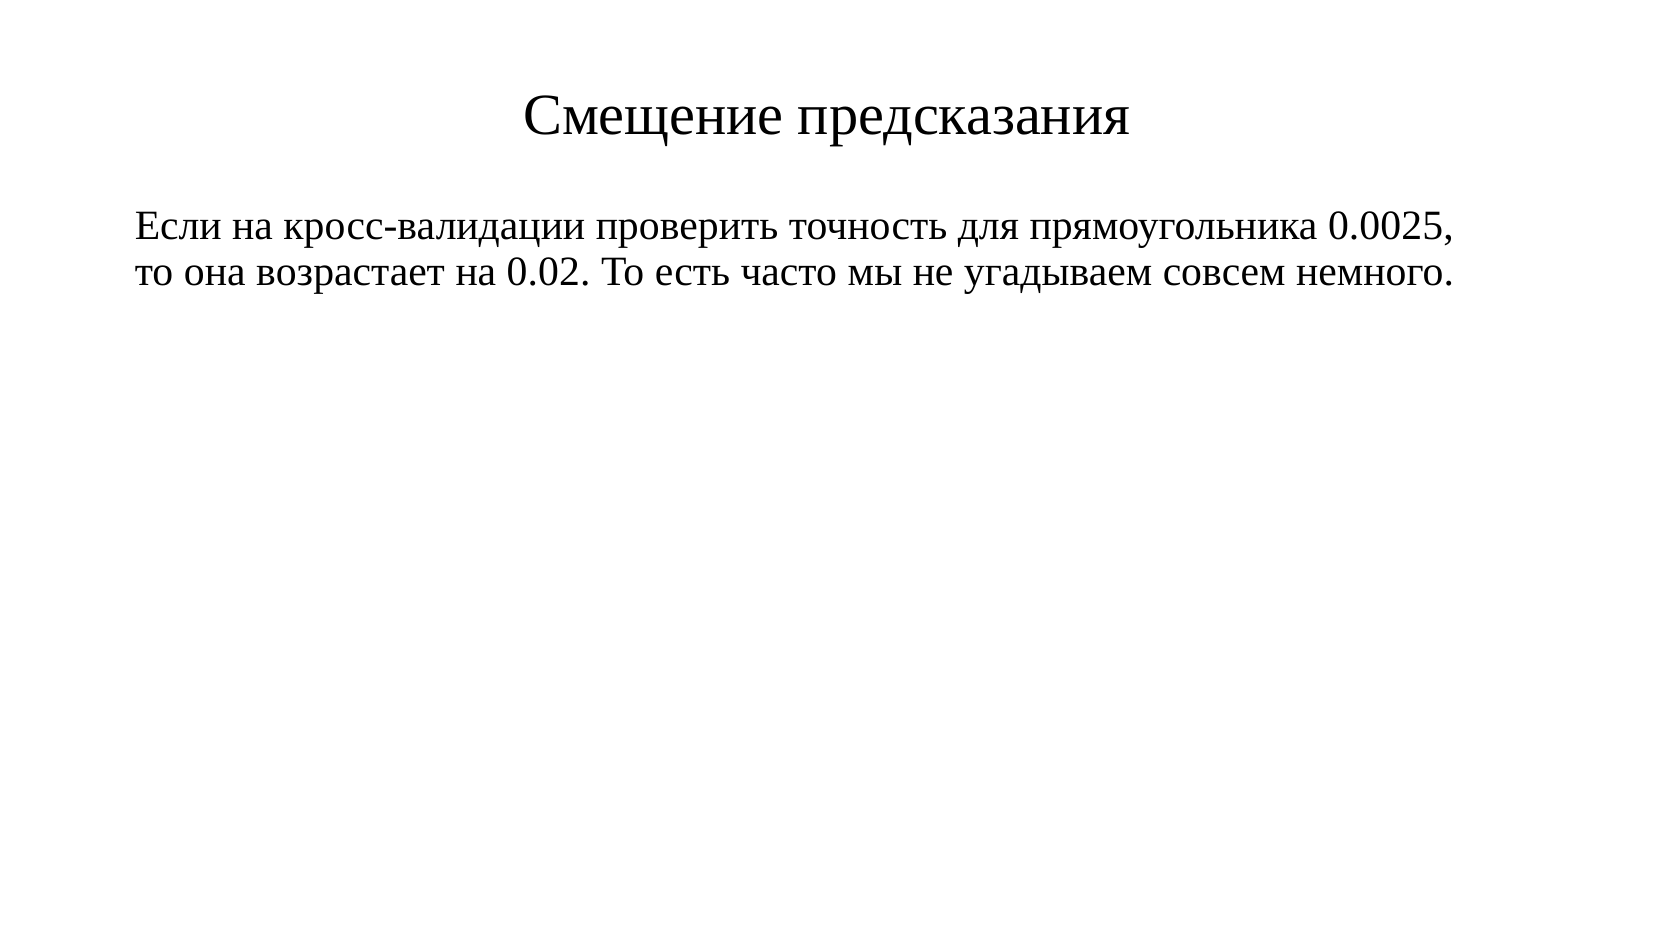

Смещение предсказания
Если на кросс-валидации проверить точность для прямоугольника 0.0025,
то она возрастает на 0.02. То есть часто мы не угадываем совсем немного.